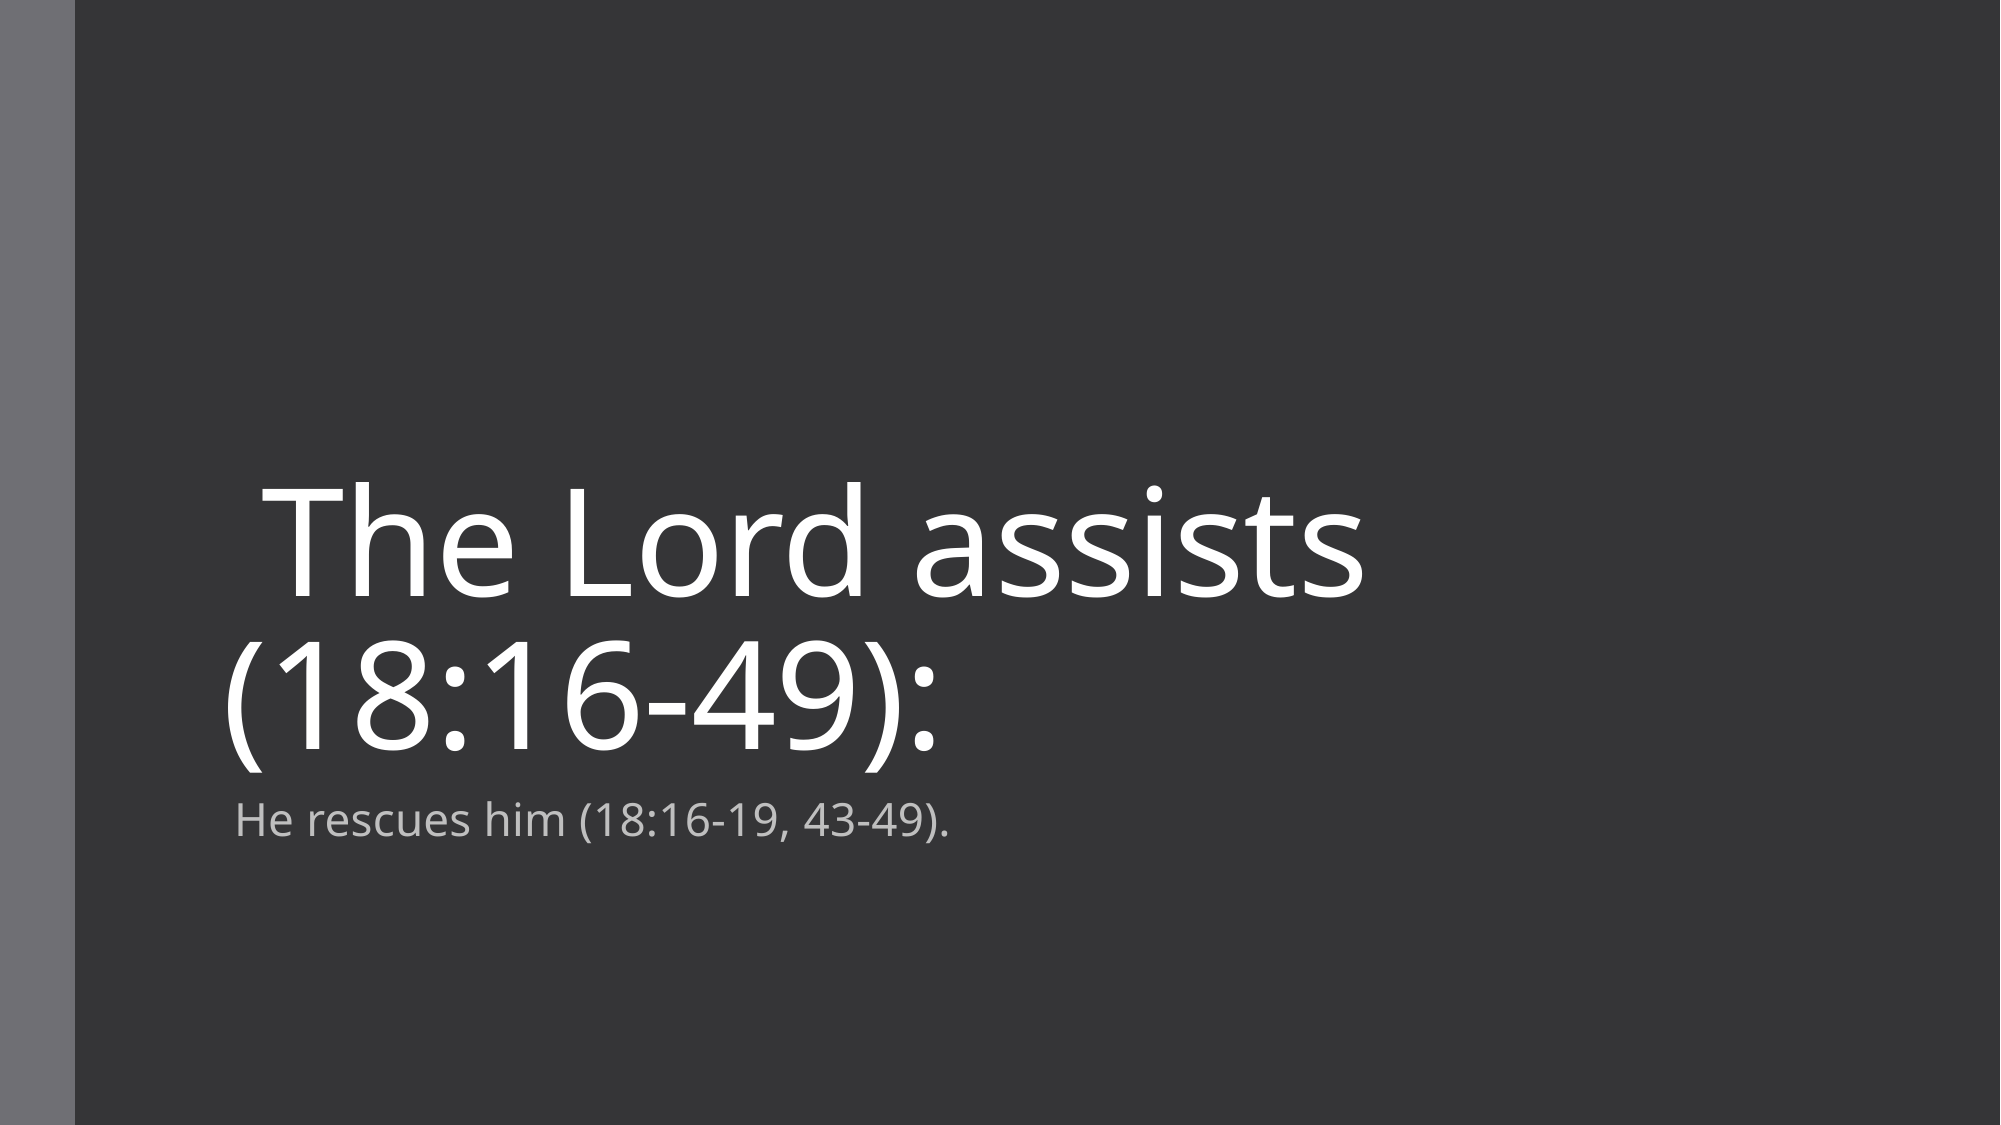

# The Lord assists (18:16-49):
 He rescues him (18:16-19, 43-49).